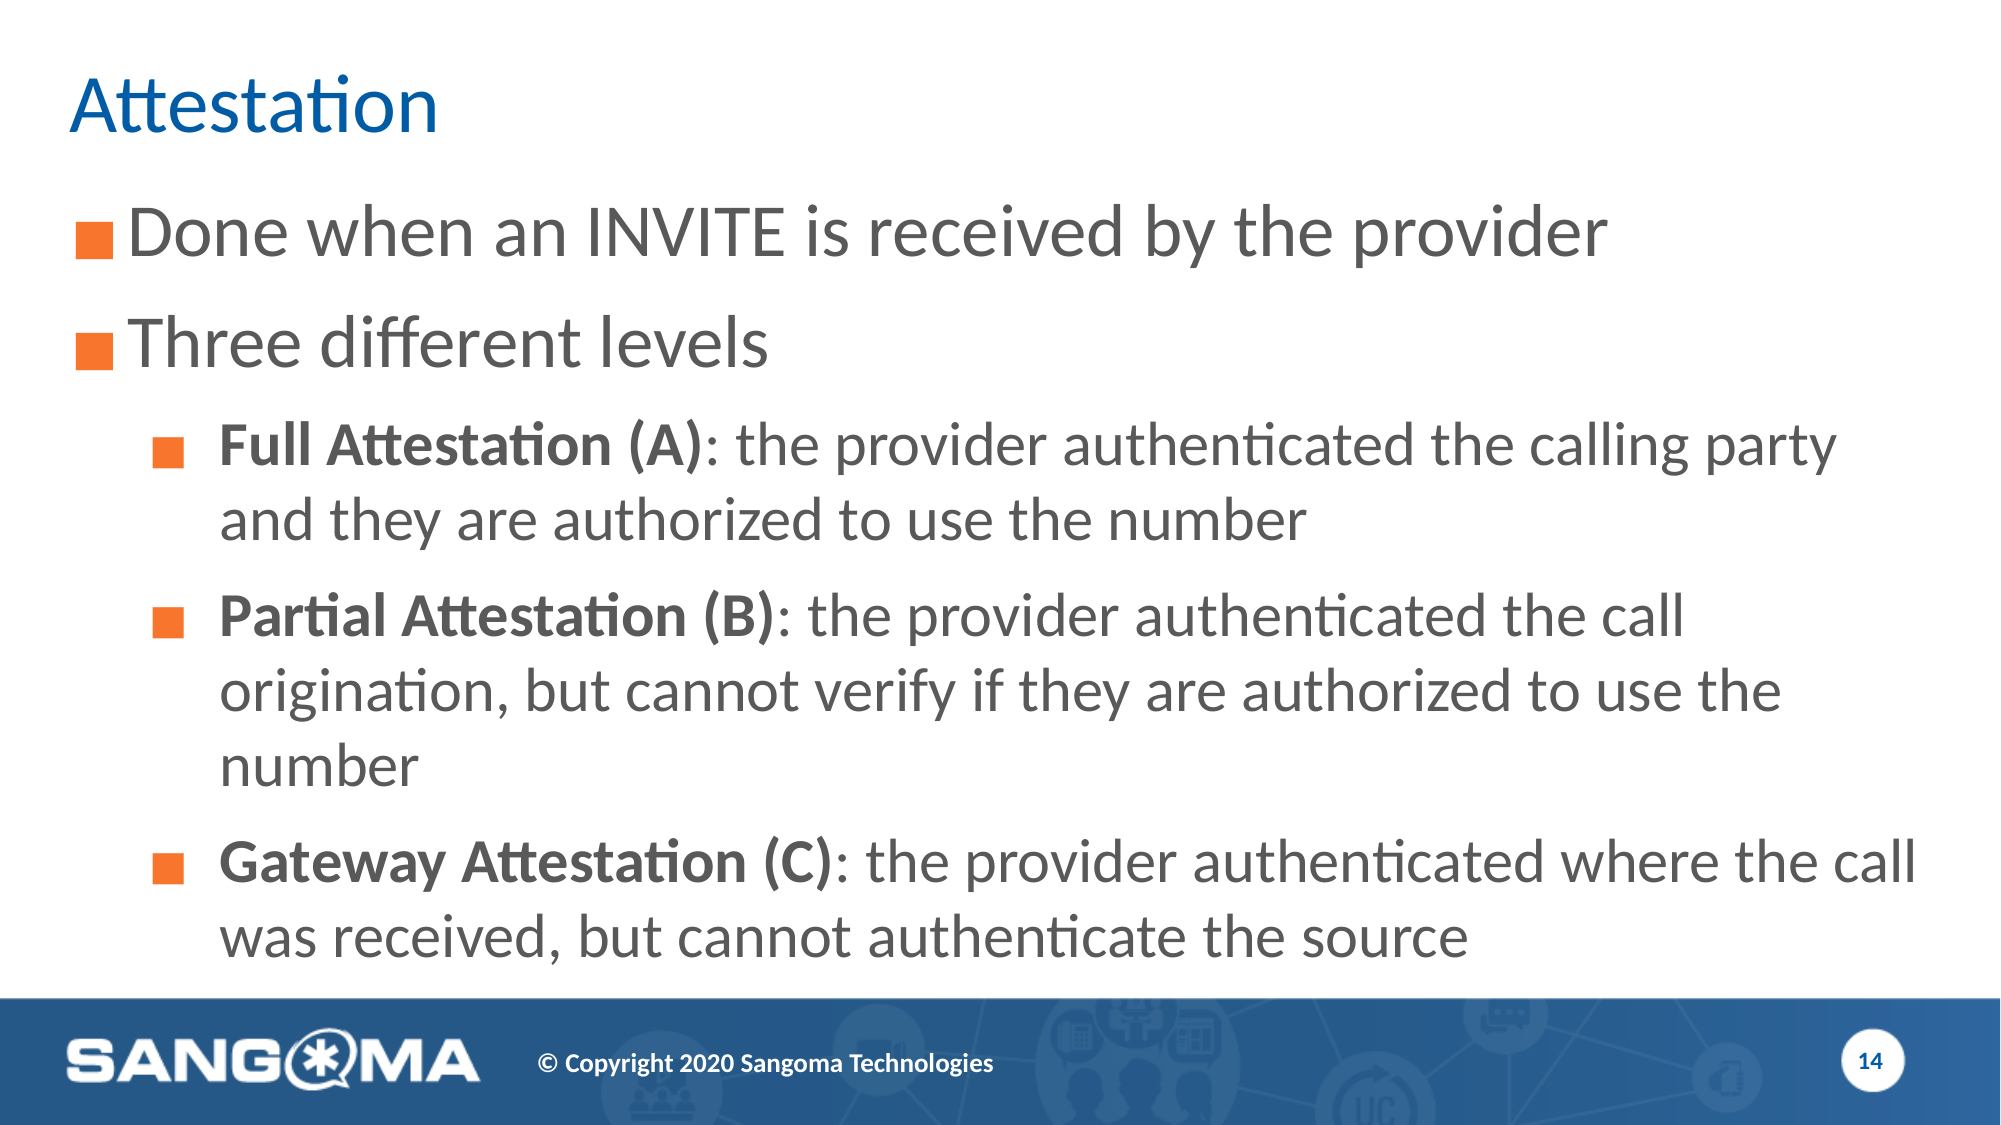

# Attestation
Done when an INVITE is received by the provider
Three different levels
Full Attestation (A): the provider authenticated the calling party and they are authorized to use the number
Partial Attestation (B): the provider authenticated the call origination, but cannot verify if they are authorized to use the number
Gateway Attestation (C): the provider authenticated where the call was received, but cannot authenticate the source